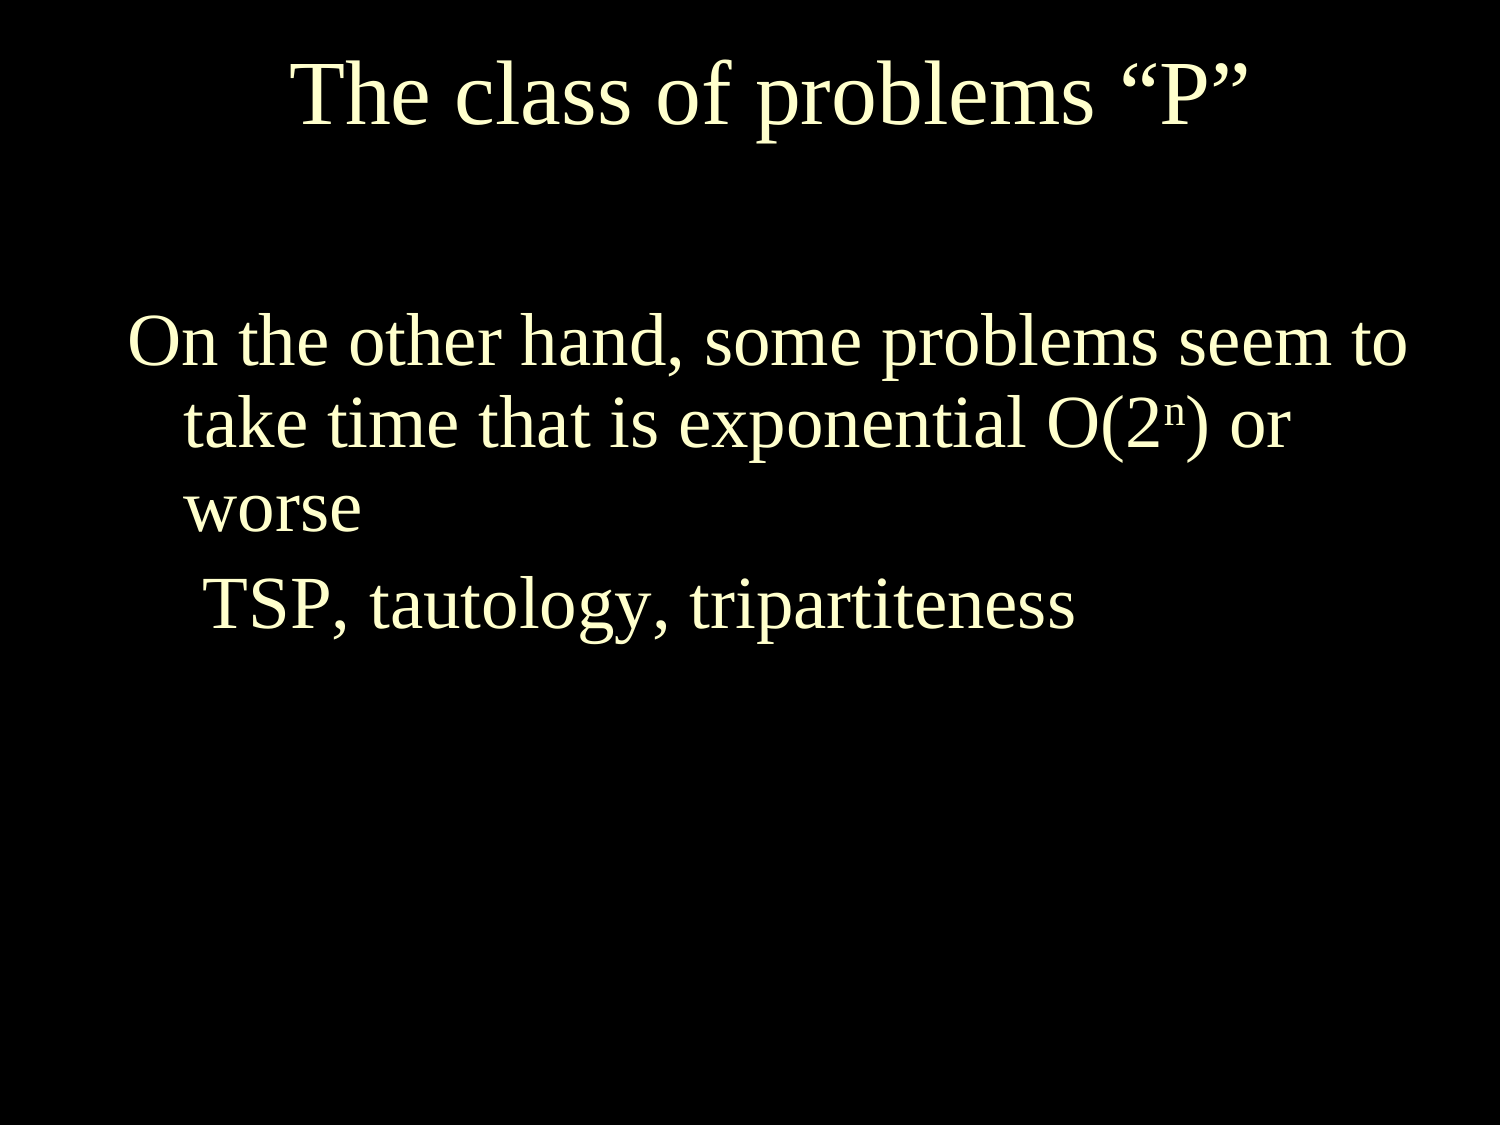

# The class of problems “P”
On the other hand, some problems seem to take time that is exponential O(2n) or worse
TSP, tautology, tripartiteness